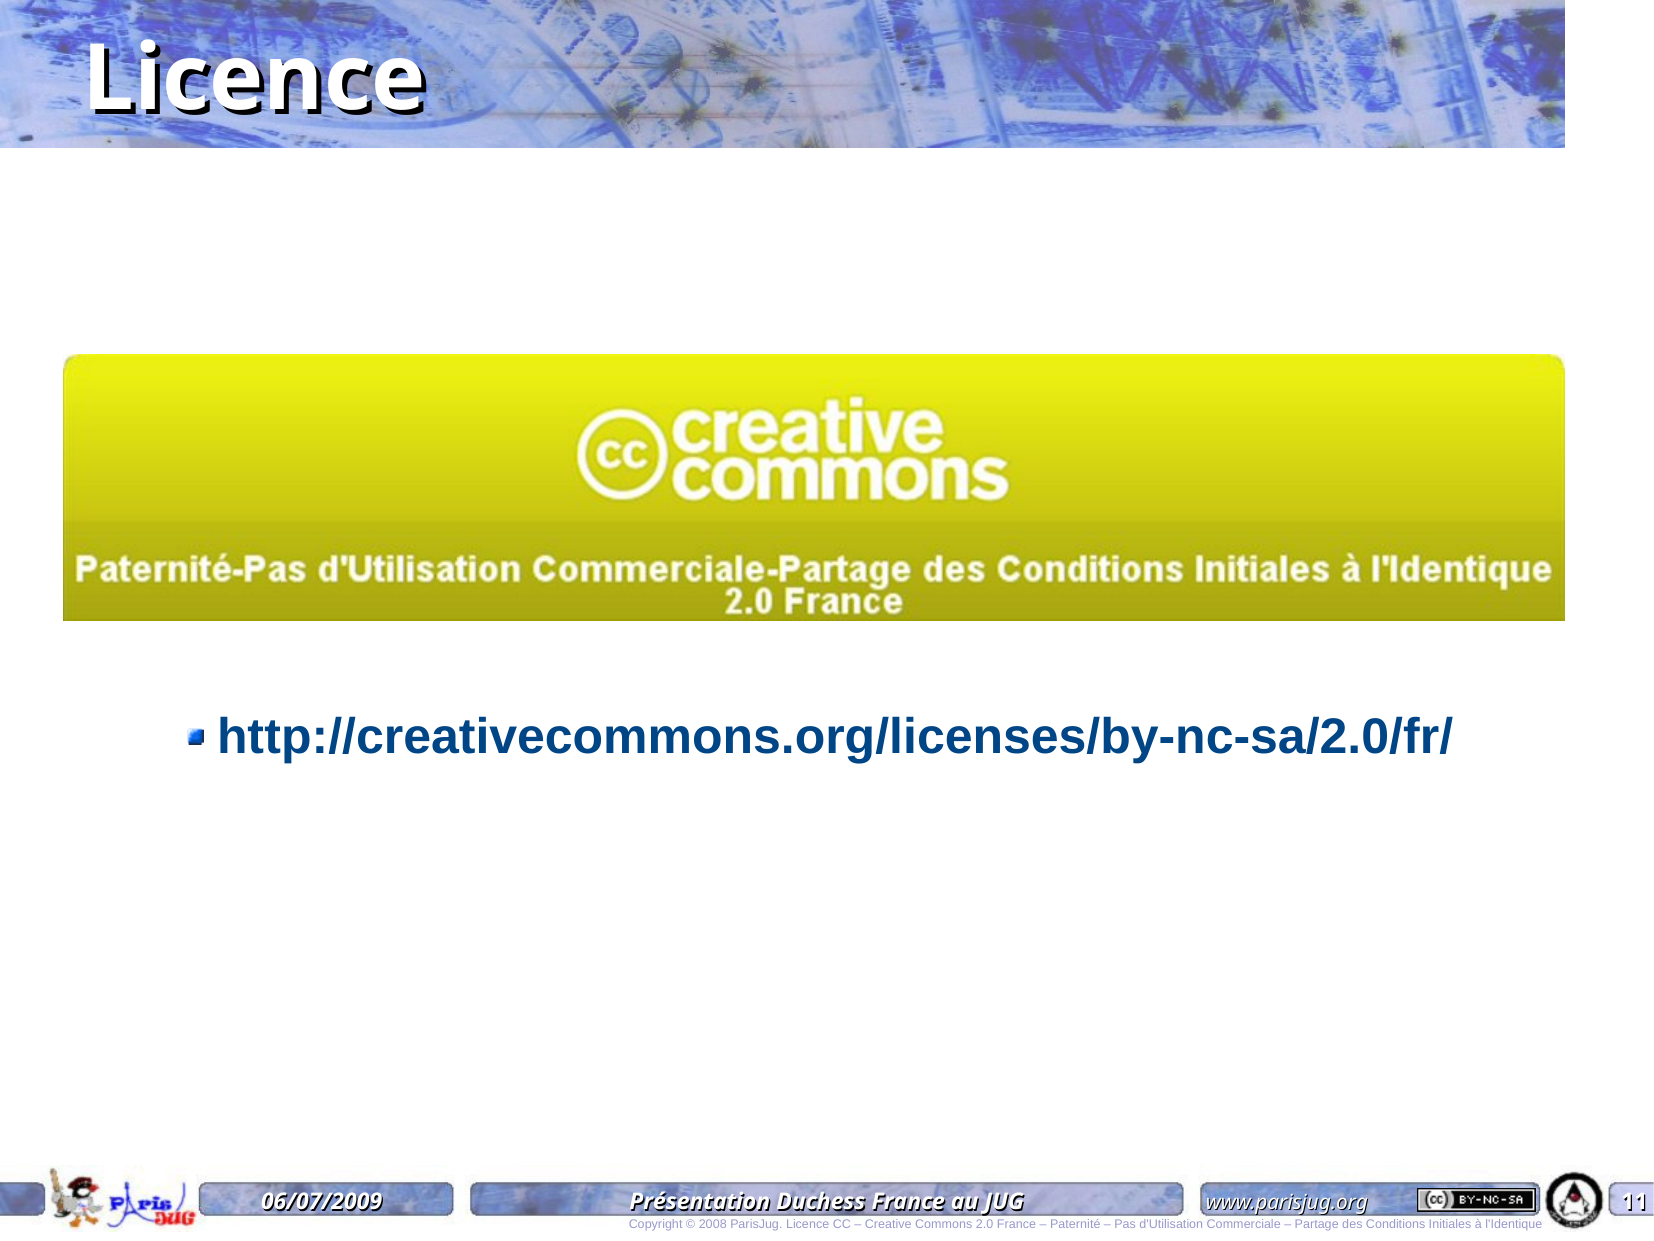

# Licence
http://creativecommons.org/licenses/by-nc-sa/2.0/fr/
06/07/2009
Présentation Duchess France au JUG
11